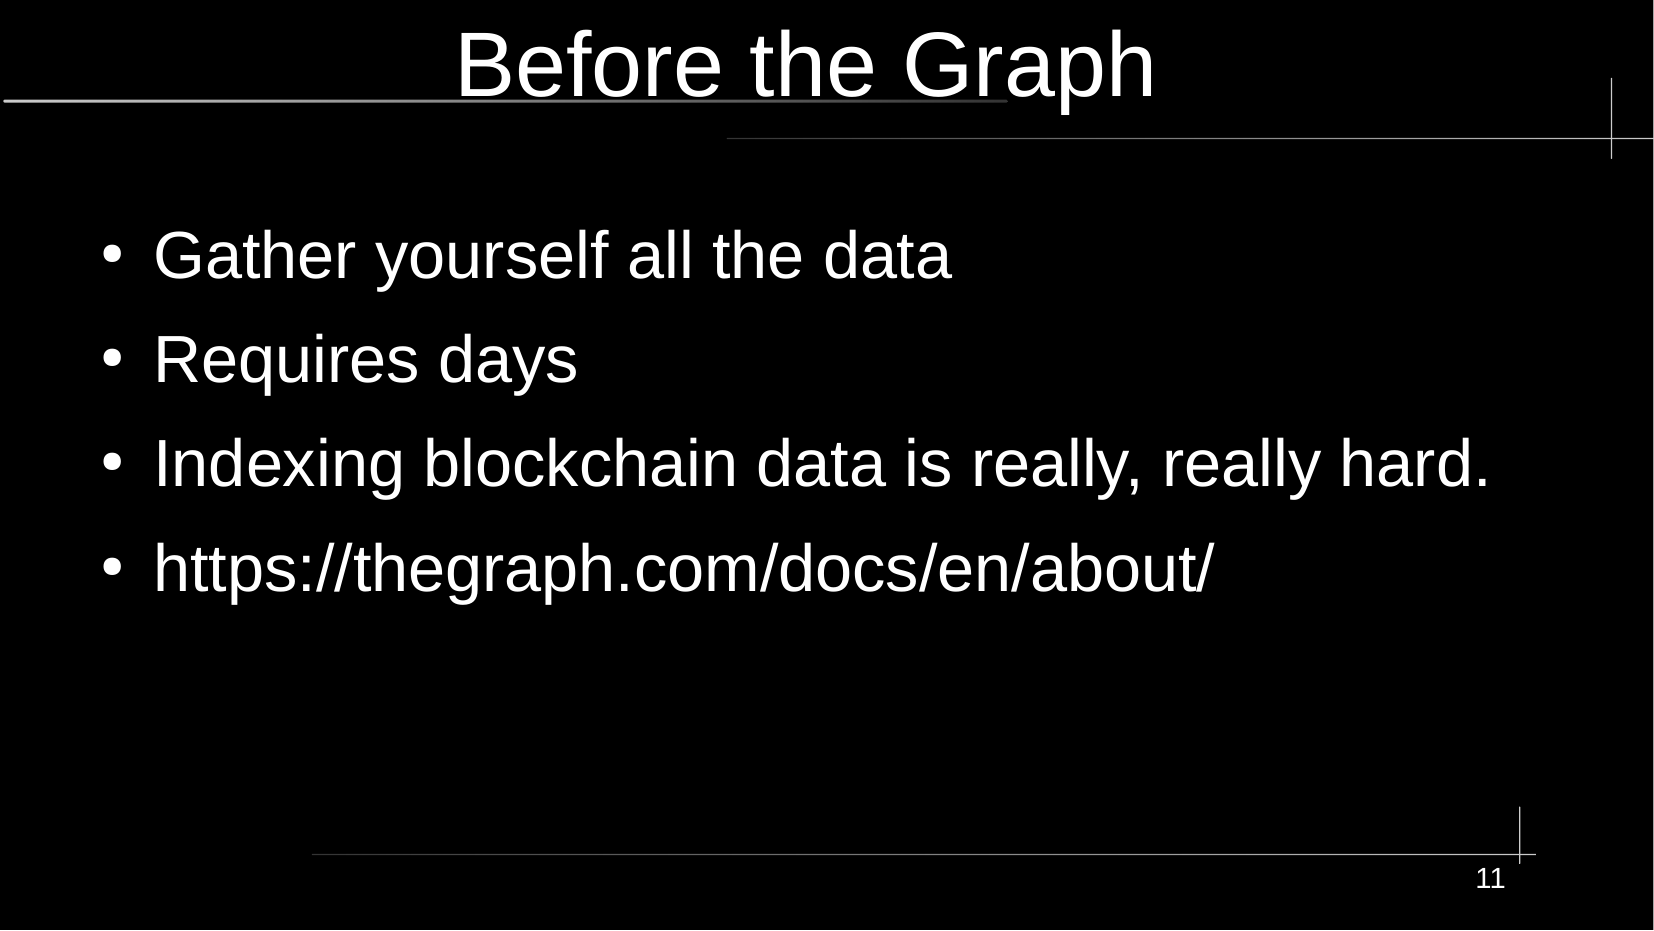

# Before the Graph
Gather yourself all the data
Requires days
Indexing blockchain data is really, really hard.
https://thegraph.com/docs/en/about/
11